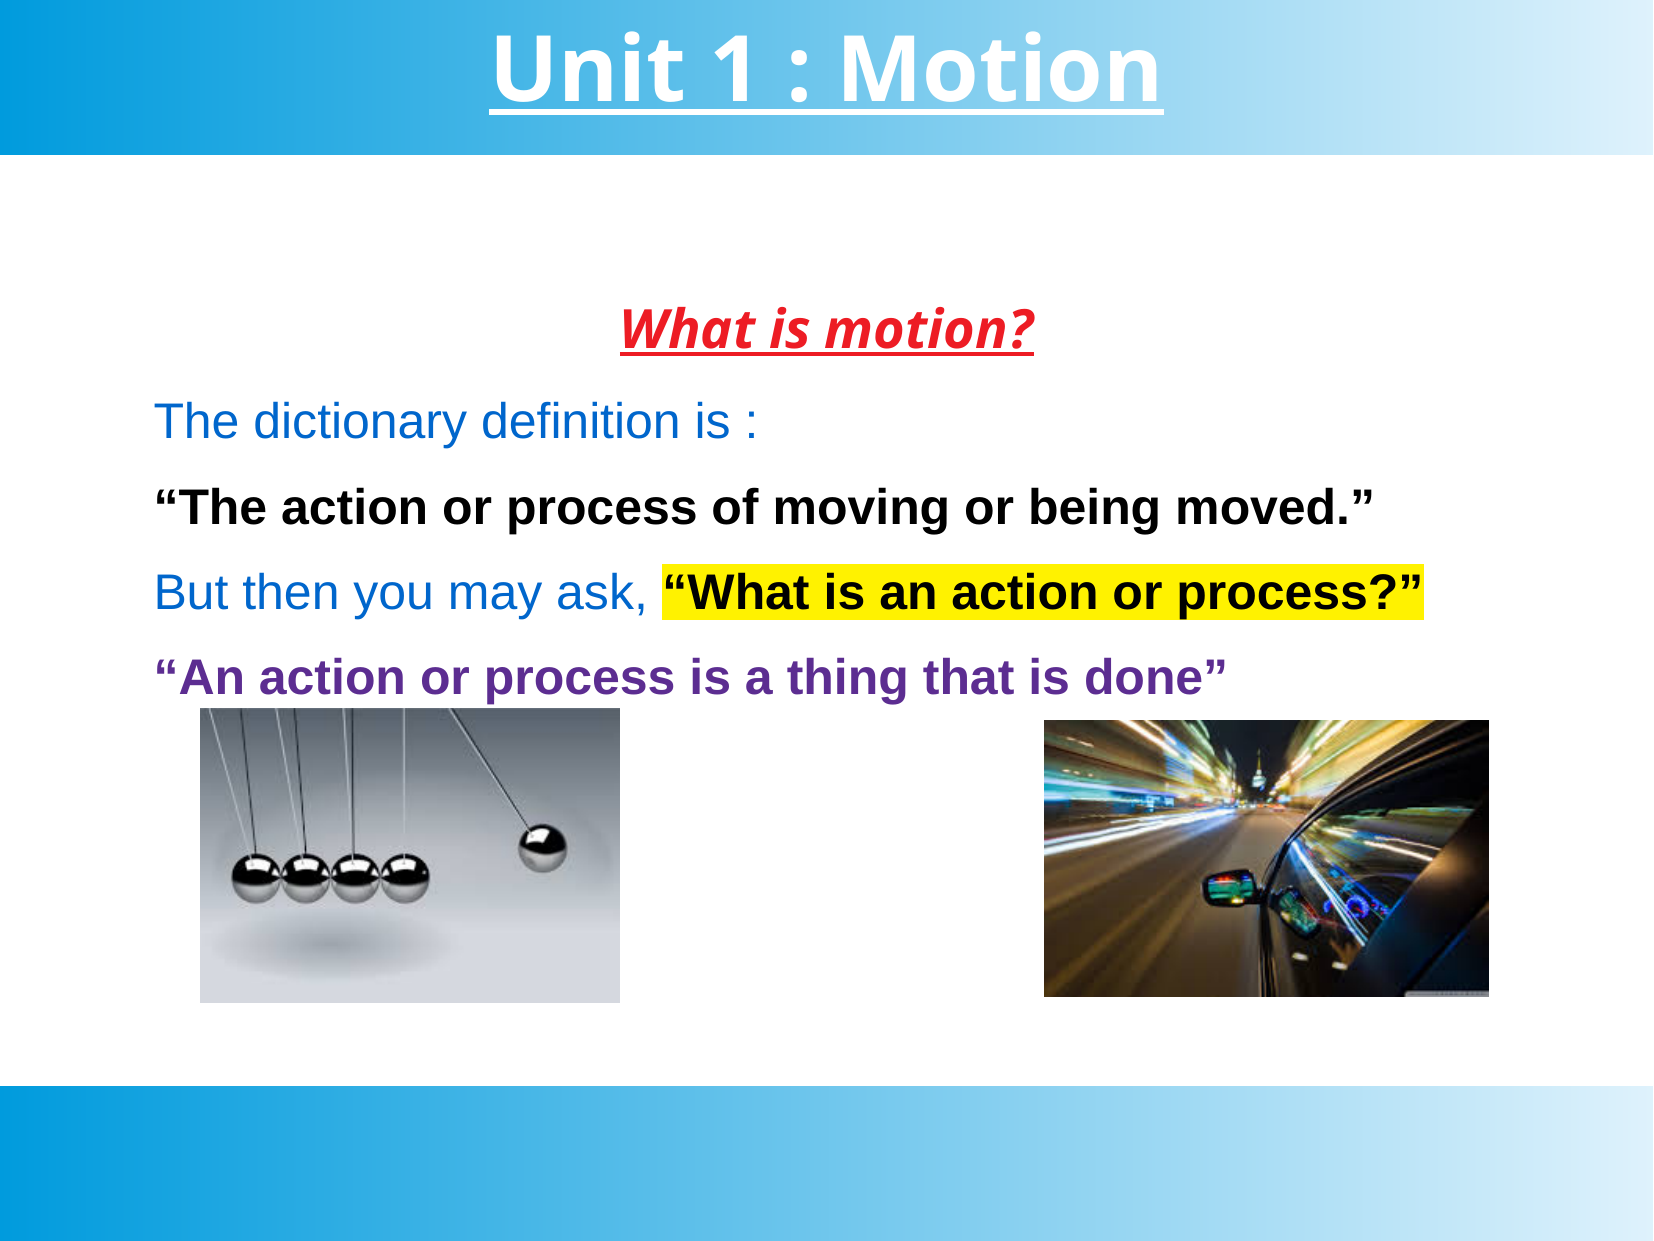

# Unit 1 : Motion
What is motion?
The dictionary definition is :
“The action or process of moving or being moved.”
But then you may ask, “What is an action or process?”
“An action or process is a thing that is done”